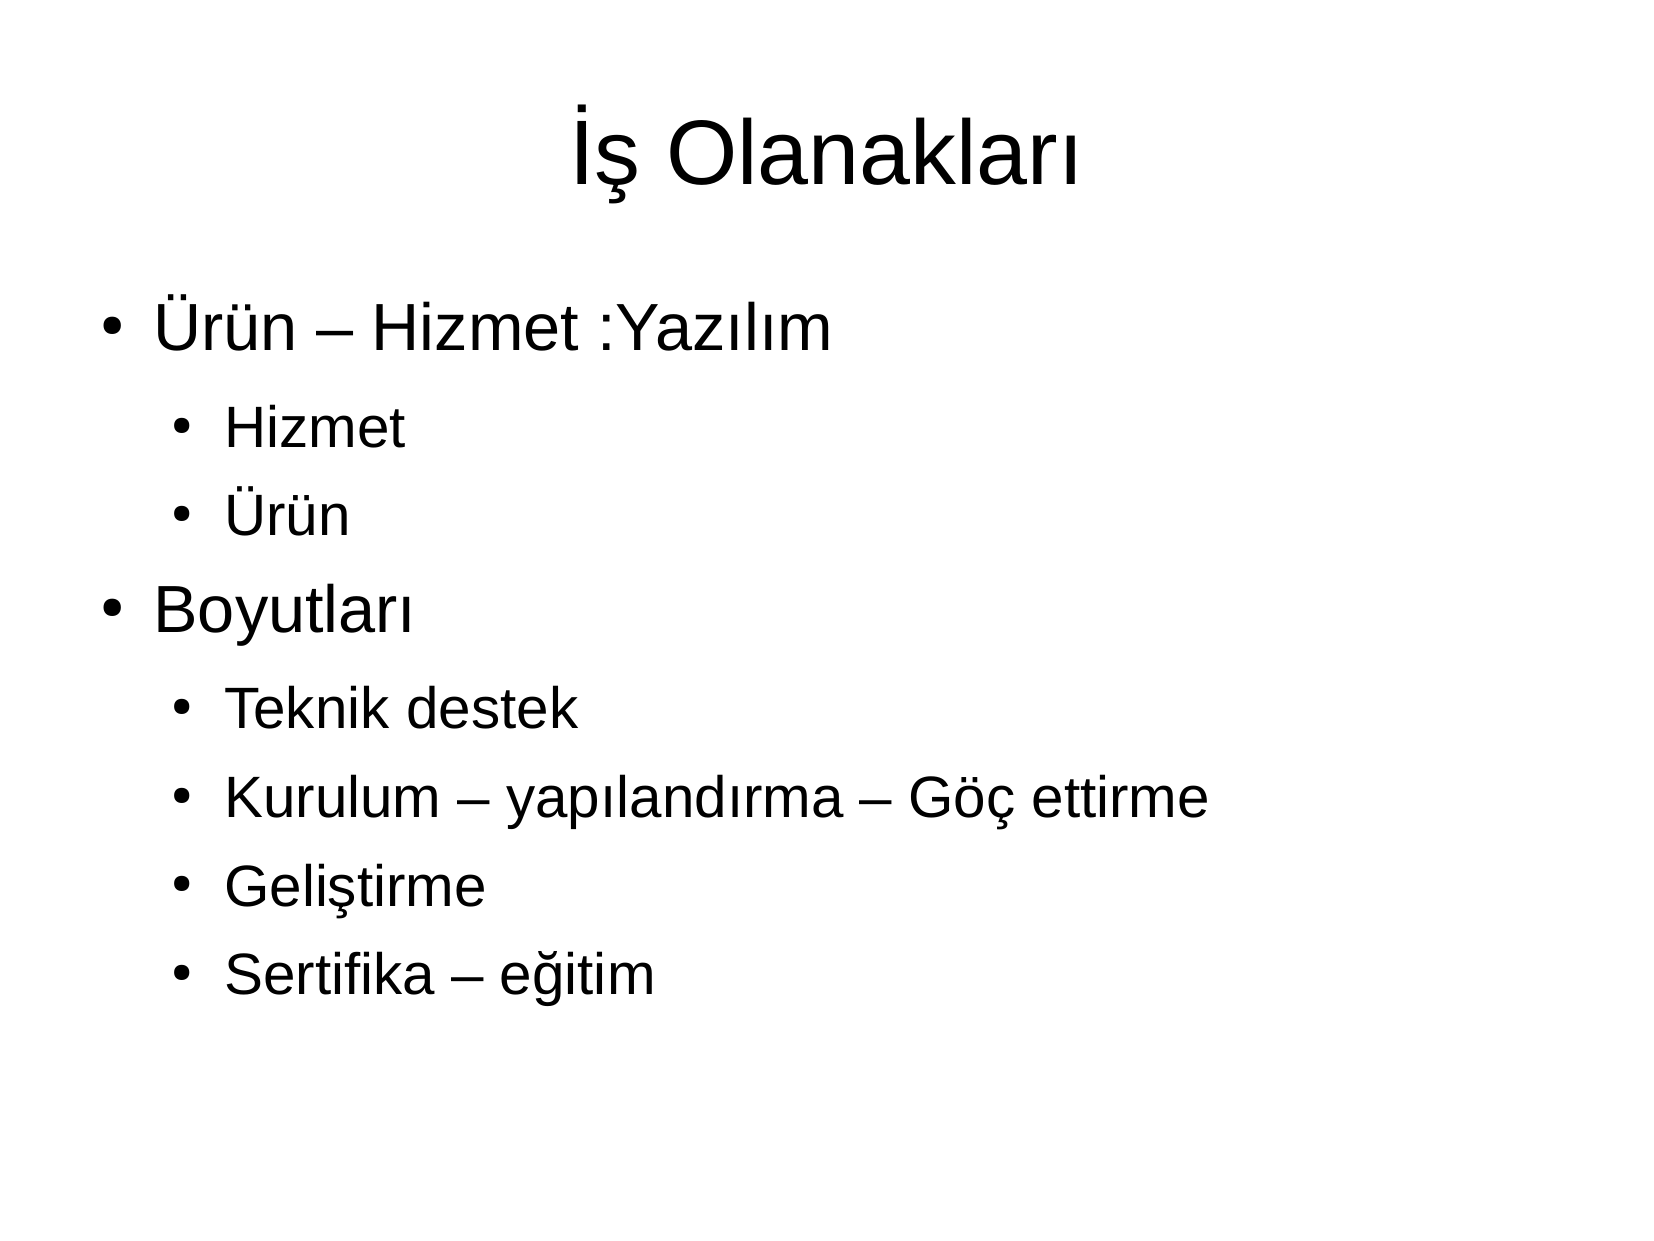

# İş Olanakları
Ürün – Hizmet :Yazılım
Hizmet
Ürün
Boyutları
Teknik destek
Kurulum – yapılandırma – Göç ettirme
Geliştirme
Sertifika – eğitim